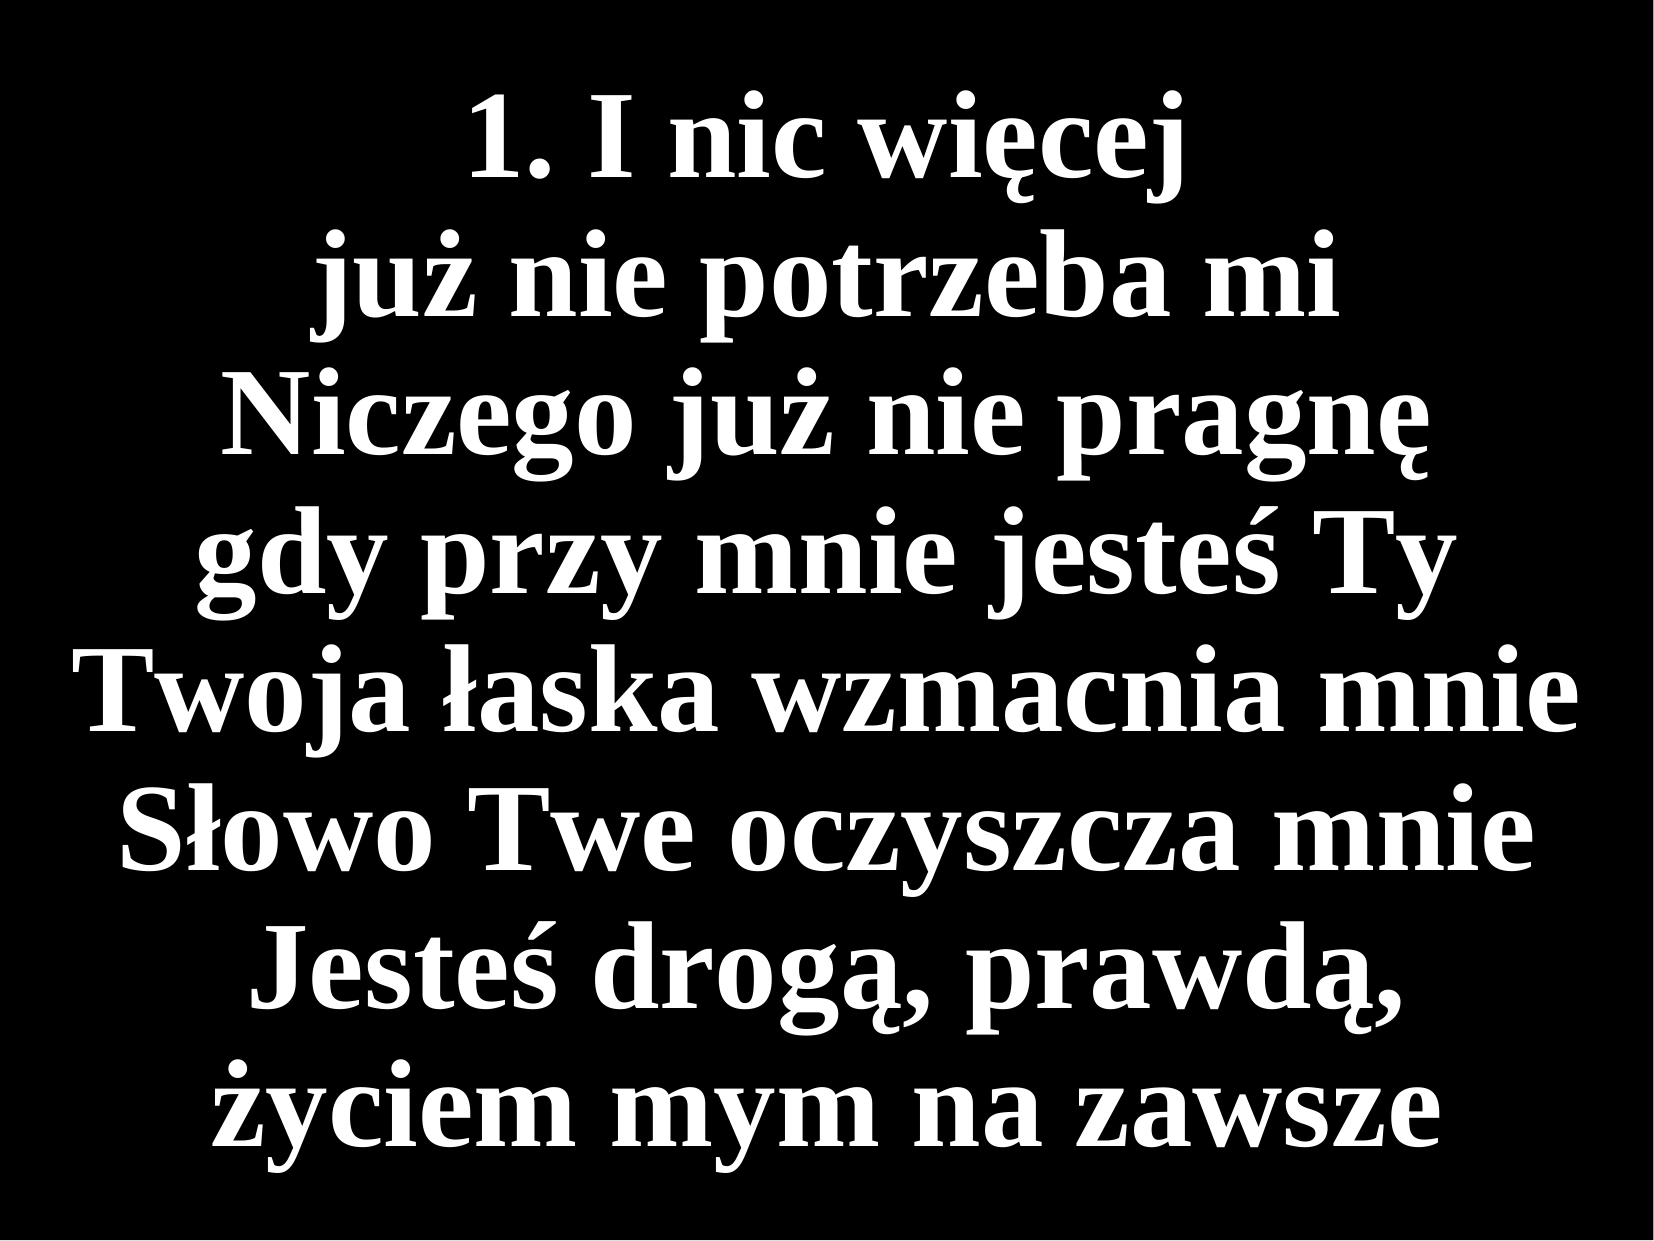

# 1. I nic więcej już nie potrzeba mi Niczego już nie pragnę gdy przy mnie jesteś Ty Twoja łaska wzmacnia mnie Słowo Twe oczyszcza mnie Jesteś drogą, prawdą, życiem mym na zawsze